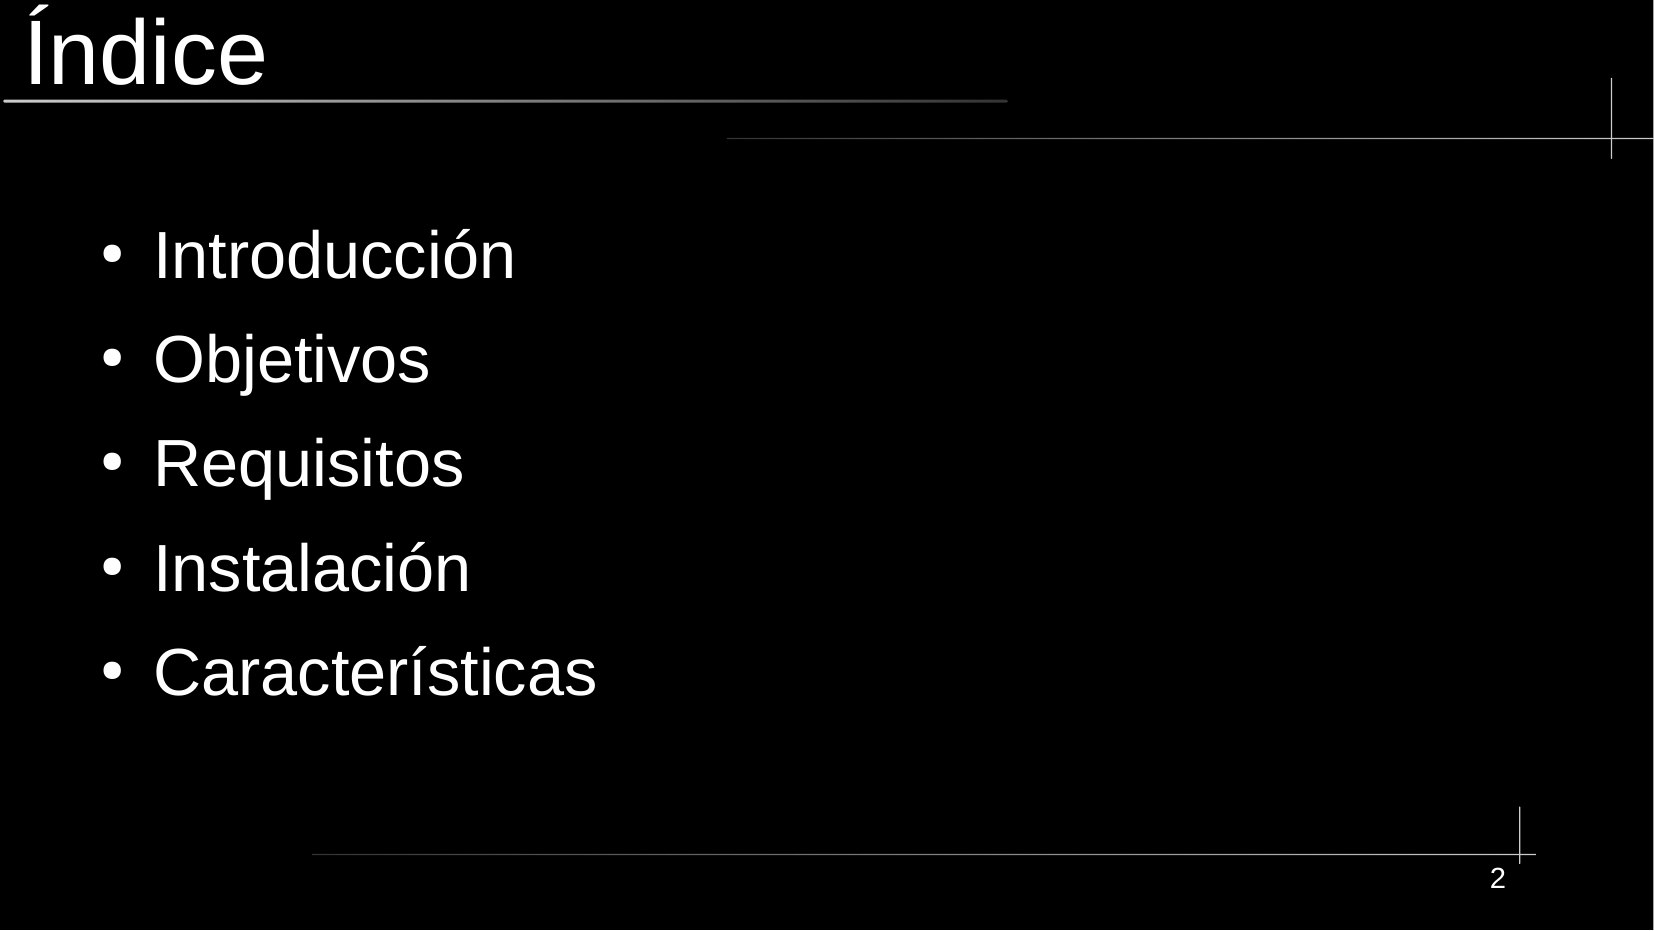

# Índice
Introducción
Objetivos
Requisitos
Instalación
Características
2